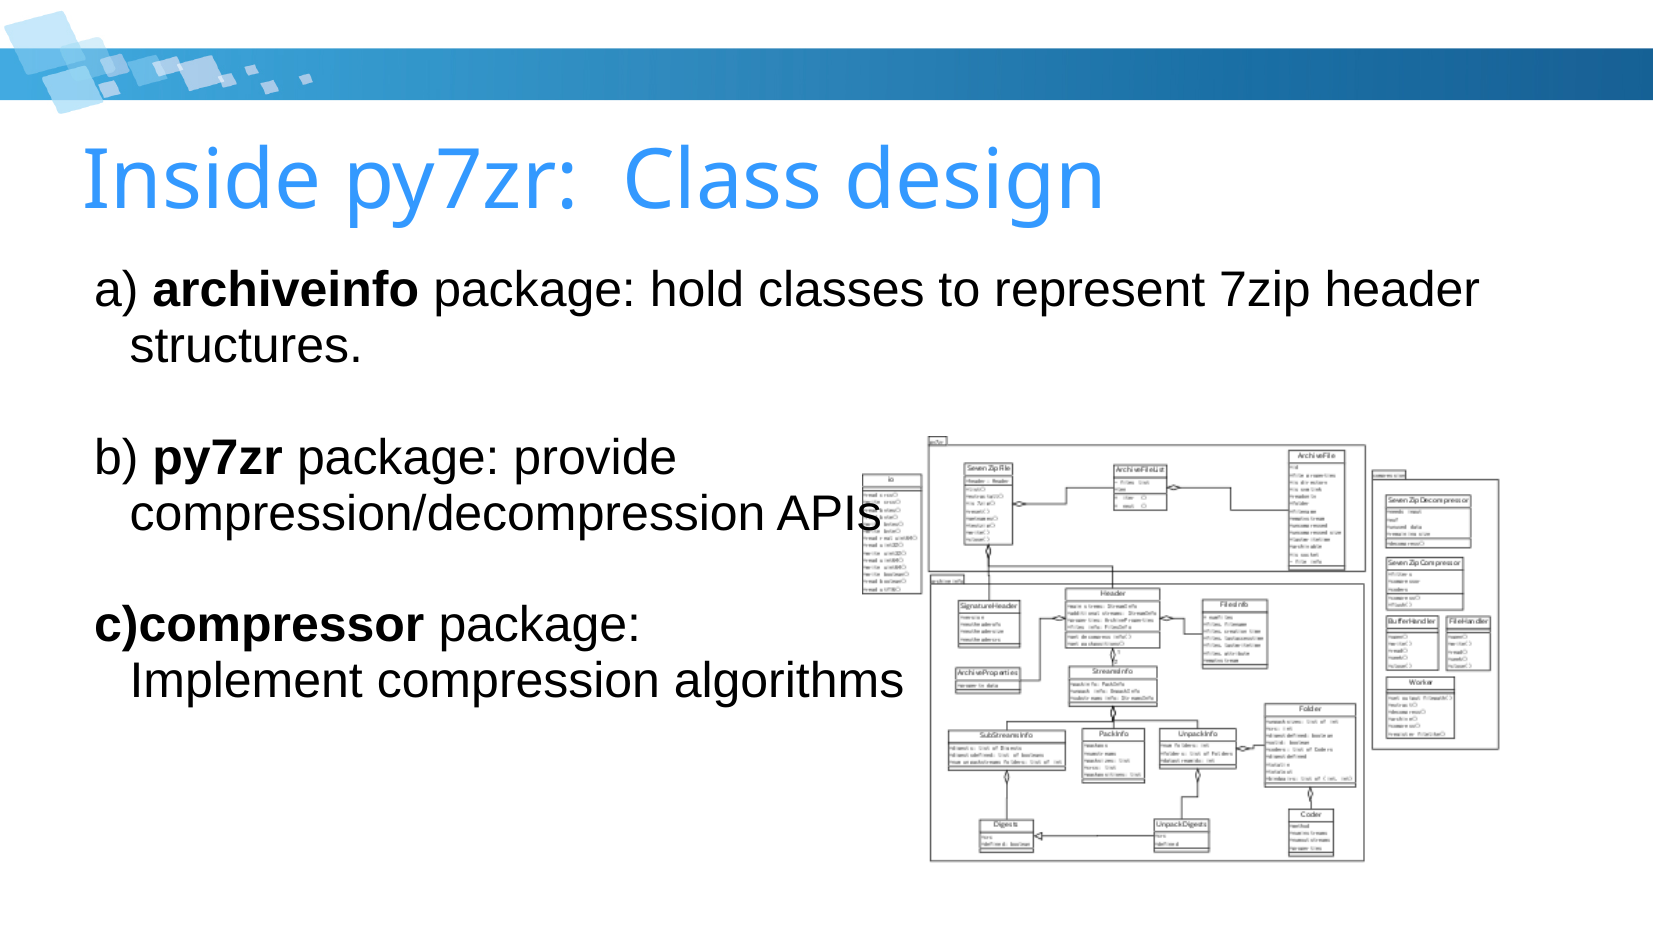

# Inside py7zr: Class design
 archiveinfo package: hold classes to represent 7zip header
structures.
 py7zr package: provide
compression/decompression APIs
compressor package:
Implement compression algorithms